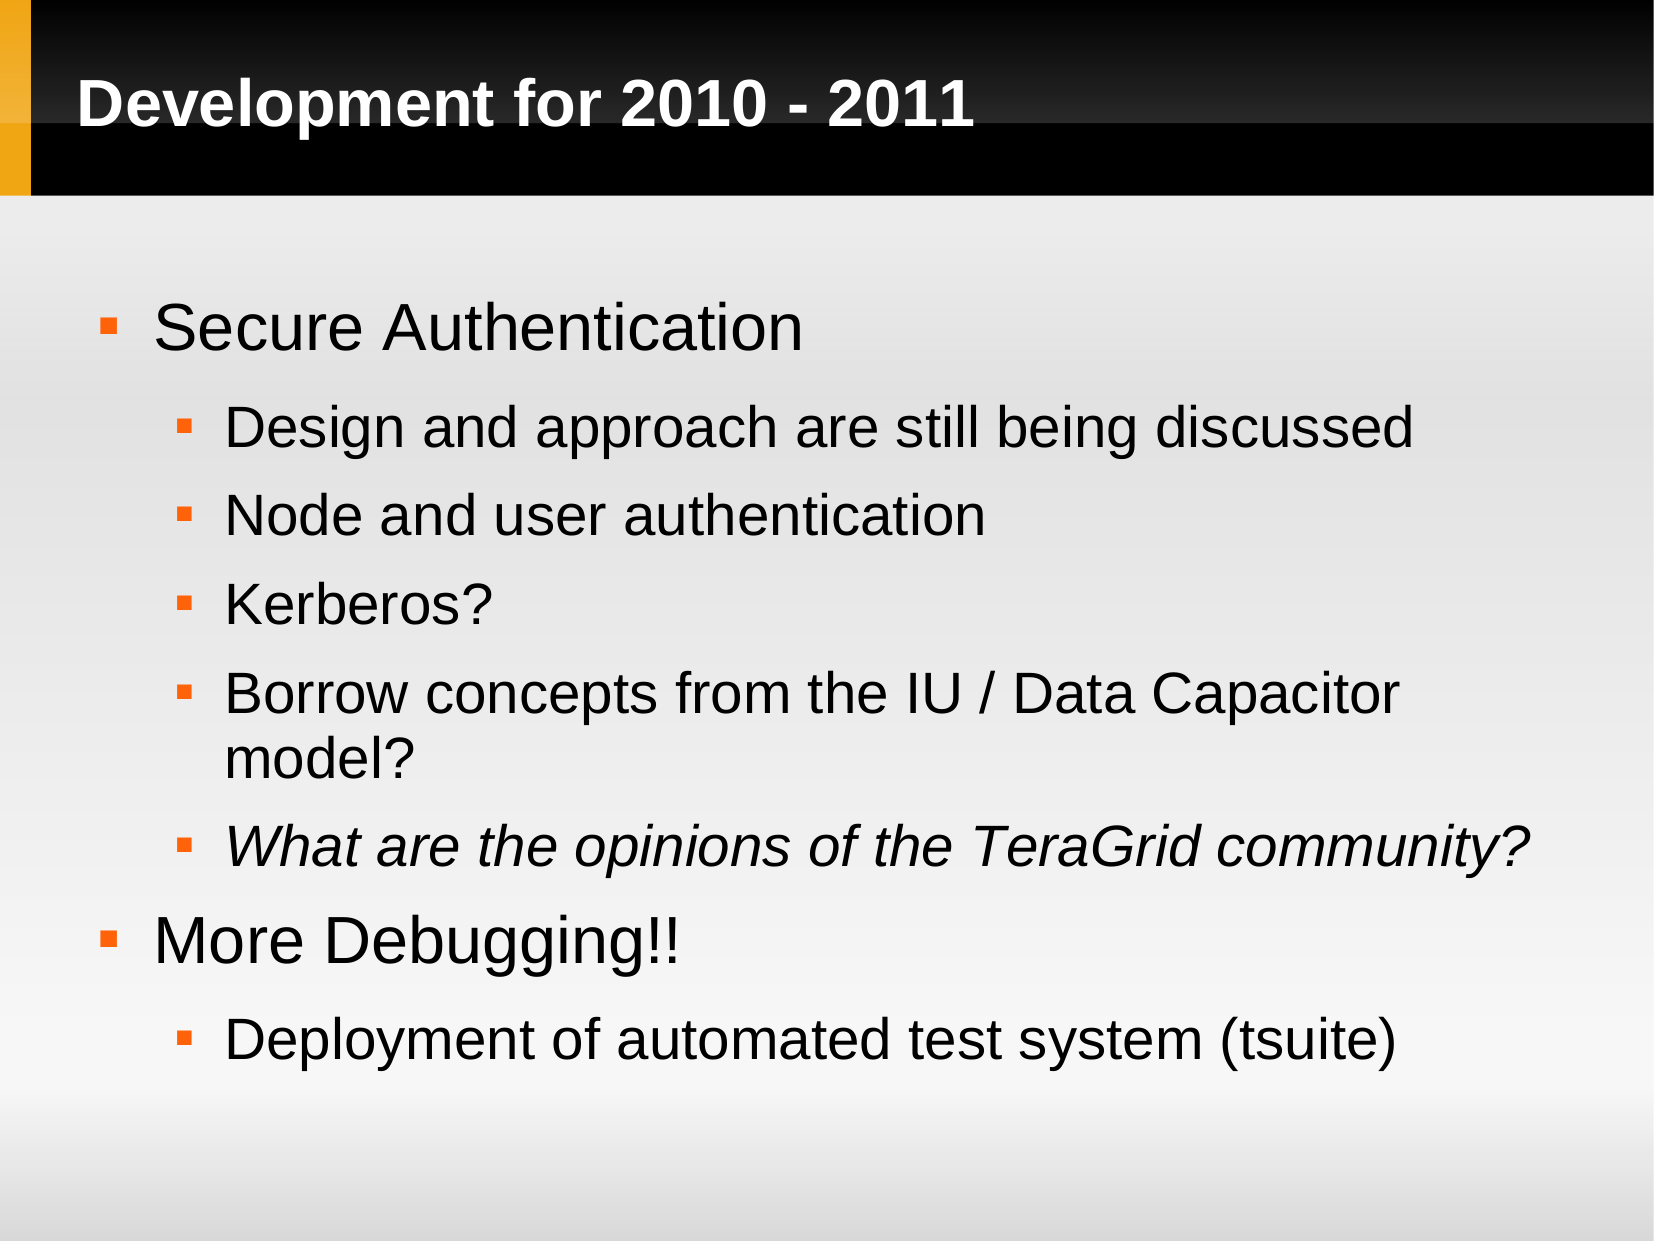

# Development for 2010 - 2011
Secure Authentication
Design and approach are still being discussed
Node and user authentication
Kerberos?
Borrow concepts from the IU / Data Capacitor model?
What are the opinions of the TeraGrid community?
More Debugging!!
Deployment of automated test system (tsuite)